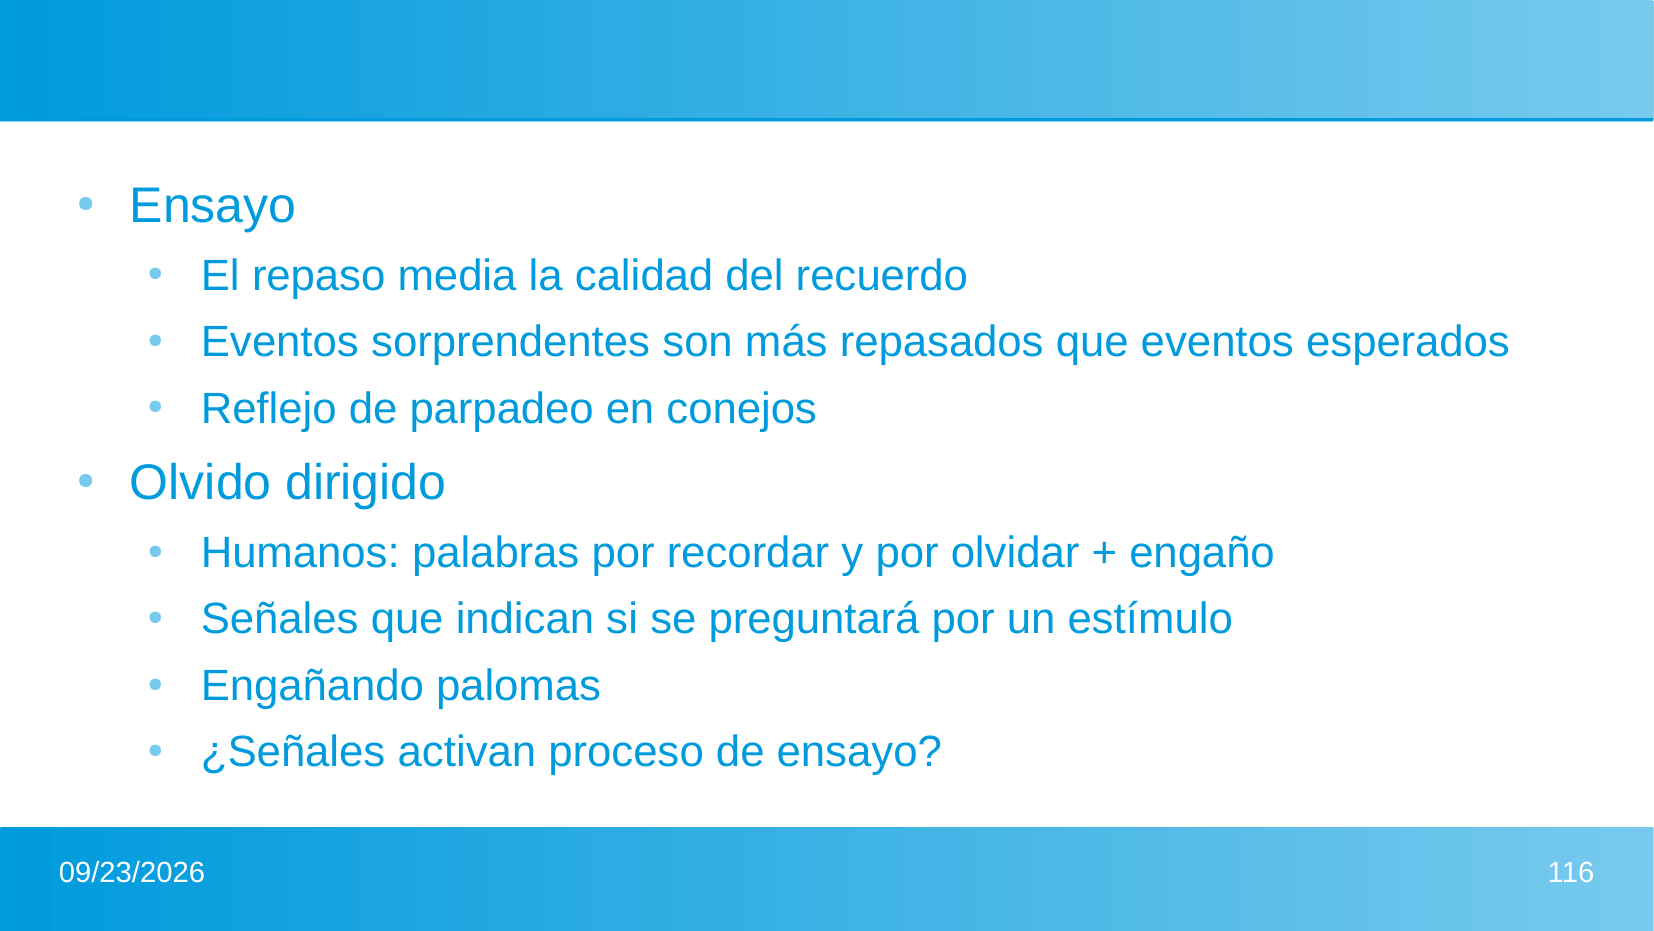

# Ensayo
El repaso media la calidad del recuerdo
Eventos sorprendentes son más repasados que eventos esperados
Reflejo de parpadeo en conejos
Olvido dirigido
Humanos: palabras por recordar y por olvidar + engaño
Señales que indican si se preguntará por un estímulo
Engañando palomas
¿Señales activan proceso de ensayo?
116